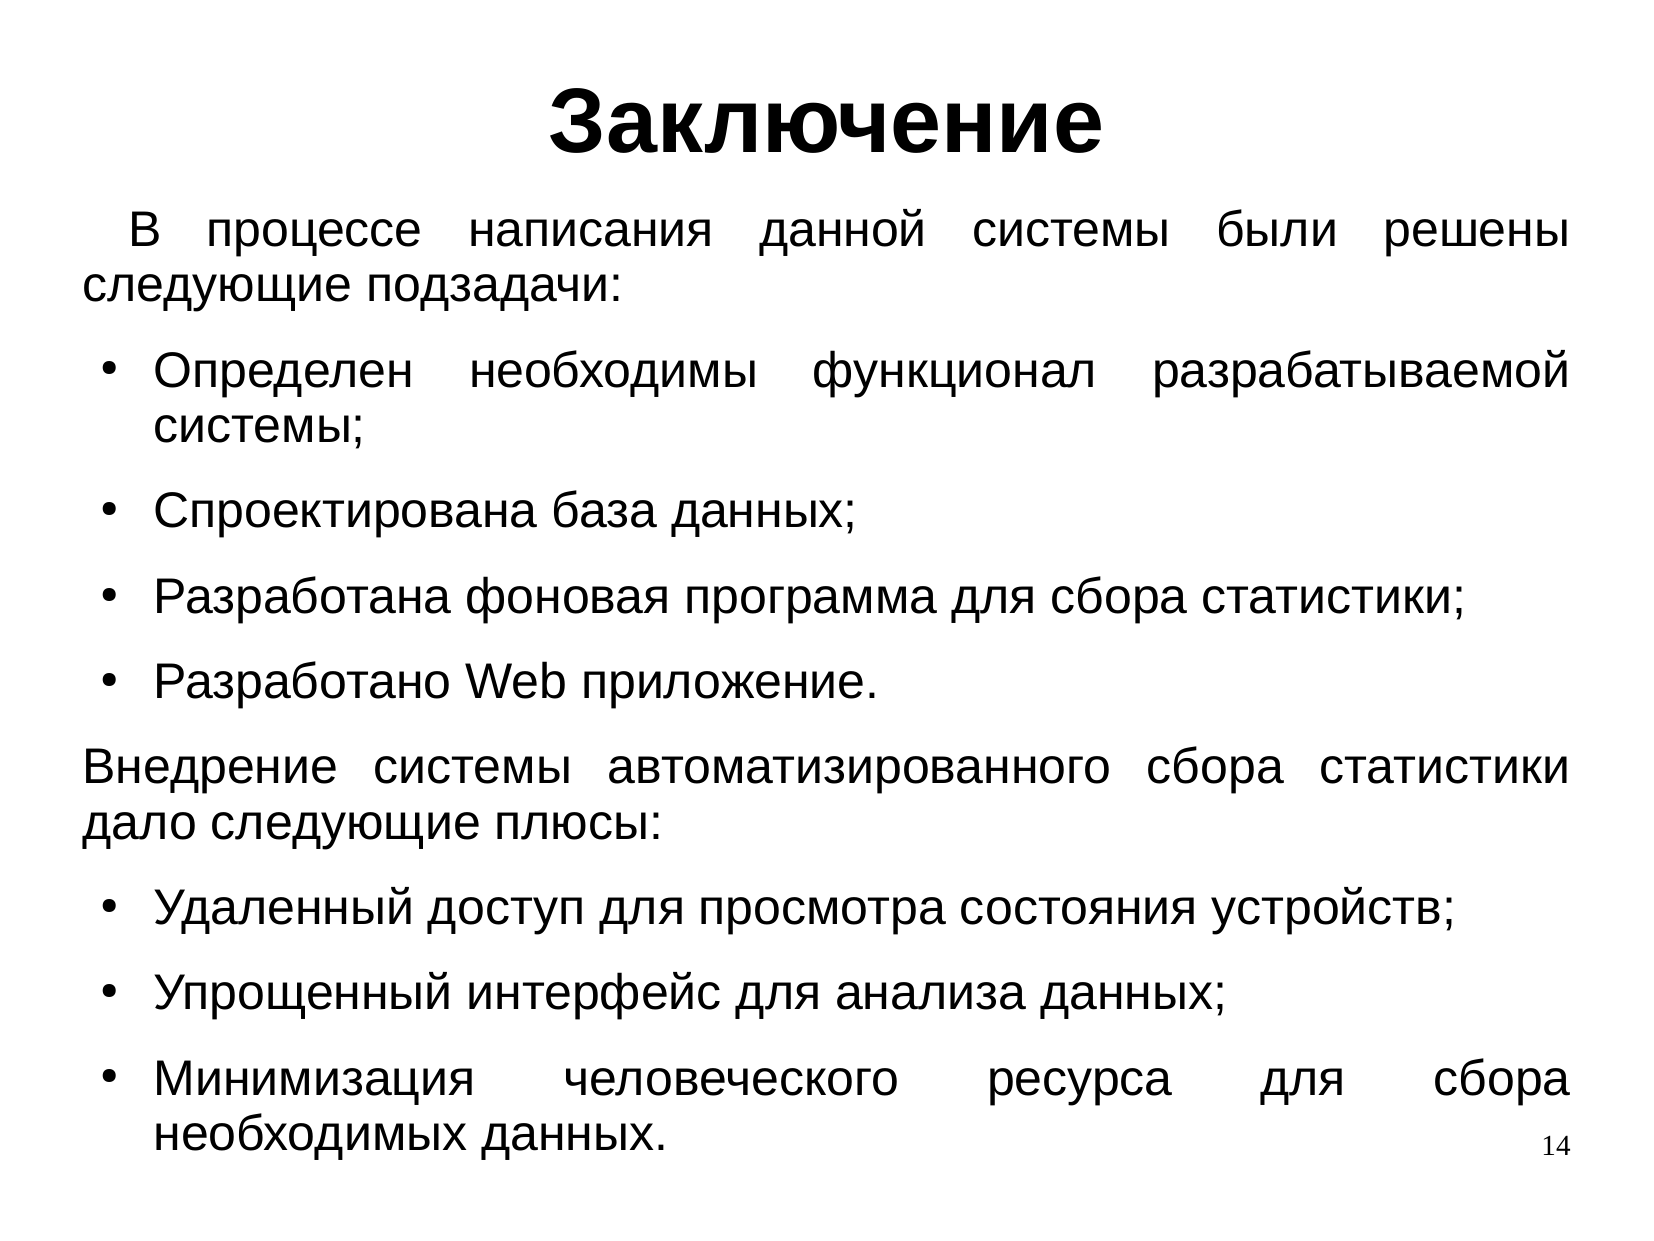

# Заключение
 В процессе написания данной системы были решены следующие подзадачи:
Определен необходимы функционал разрабатываемой системы;
Спроектирована база данных;
Разработана фоновая программа для сбора статистики;
Разработано Web приложение.
Внедрение системы автоматизированного сбора статистики дало следующие плюсы:
Удаленный доступ для просмотра состояния устройств;
Упрощенный интерфейс для анализа данных;
Минимизация человеческого ресурса для сбора необходимых данных.
14